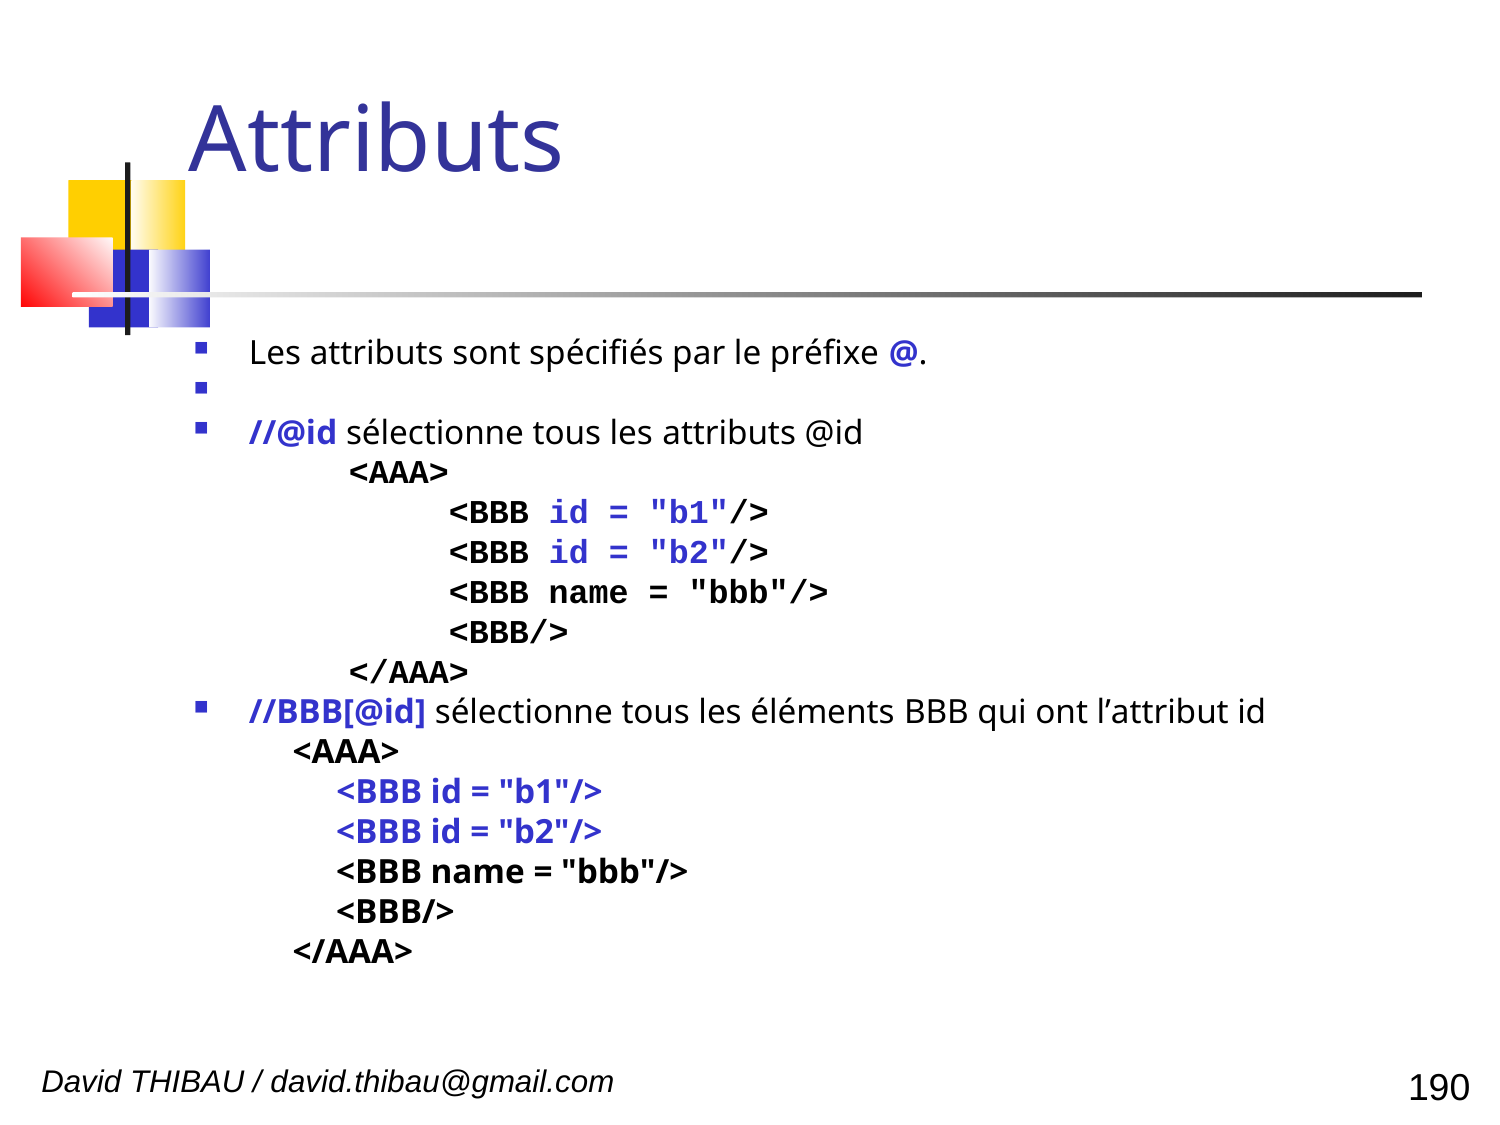

# Attributs
Les attributs sont spécifiés par le préfixe @.
//@id sélectionne tous les attributs @id
     <AAA>
          <BBB id = "b1"/>
          <BBB id = "b2"/>
          <BBB name = "bbb"/>
          <BBB/>
     </AAA>
//BBB[@id] sélectionne tous les éléments BBB qui ont l’attribut id
     <AAA>
          <BBB id = "b1"/>
          <BBB id = "b2"/>
          <BBB name = "bbb"/>
          <BBB/>
     </AAA>